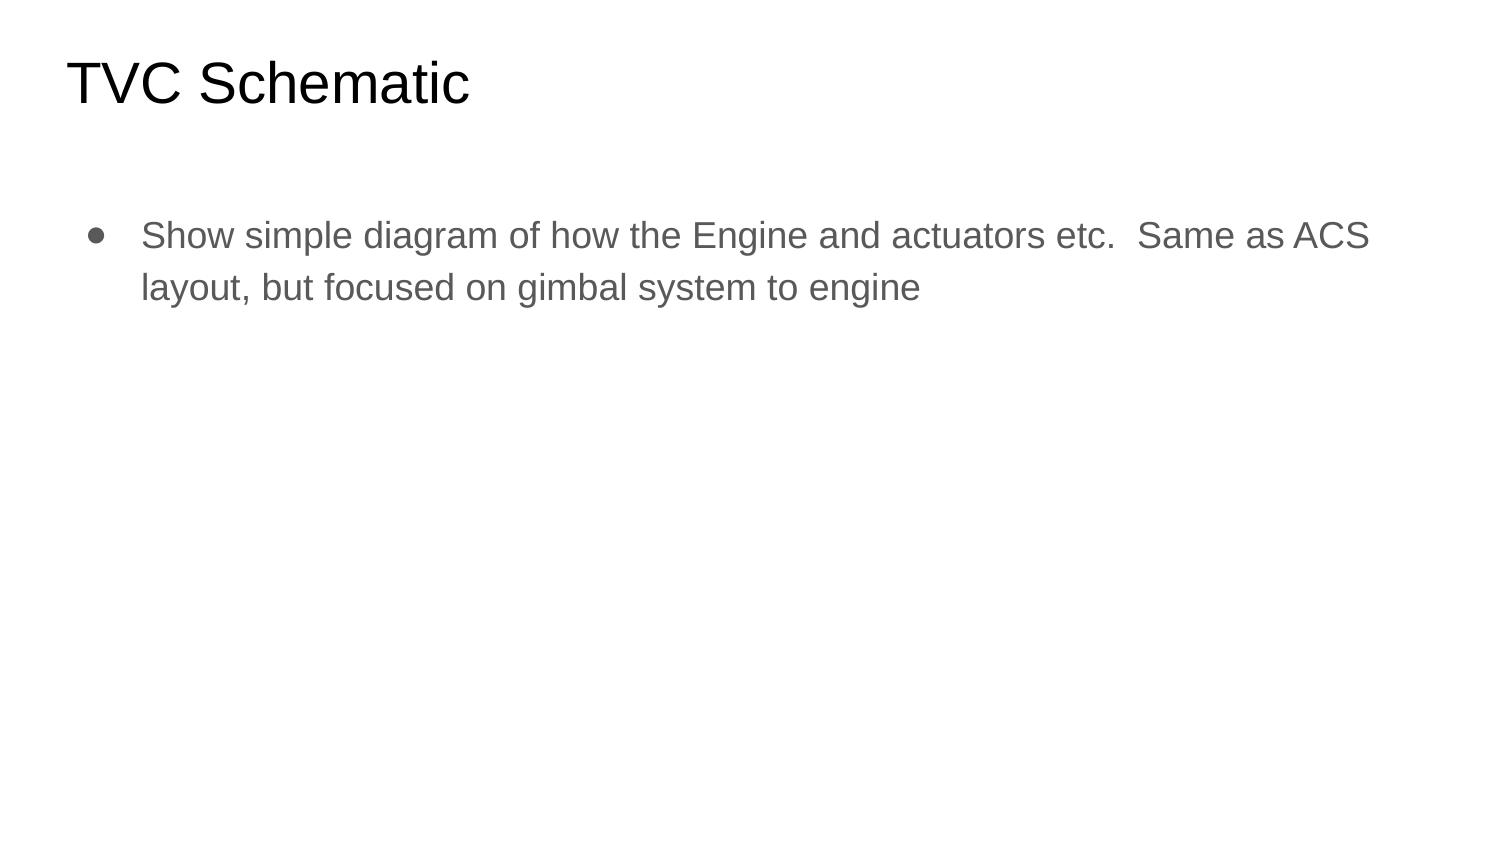

# TVC Schematic
Show simple diagram of how the Engine and actuators etc. Same as ACS layout, but focused on gimbal system to engine